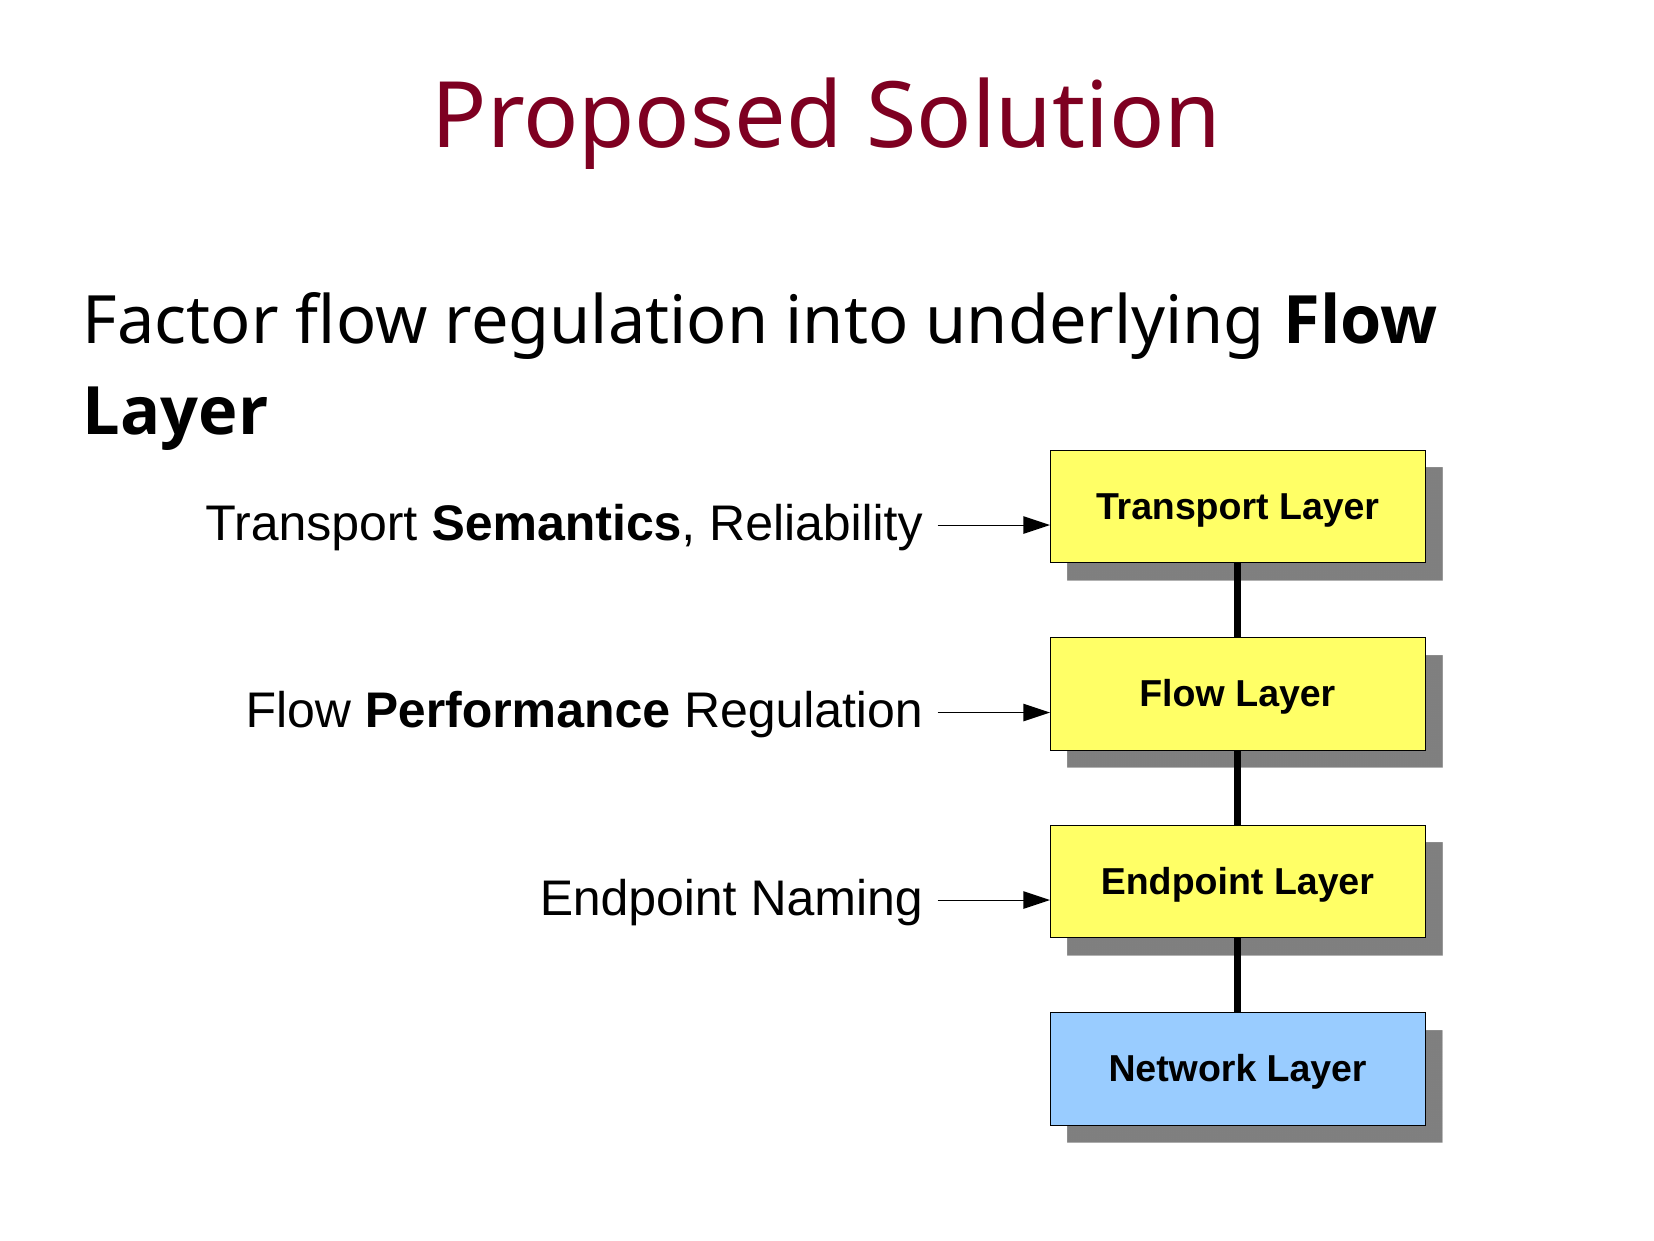

# Proposed Solution
Factor flow regulation into underlying Flow Layer
Transport Layer
Transport Semantics, Reliability
Flow Layer
Flow Performance Regulation
Endpoint Layer
Endpoint Naming
Network Layer